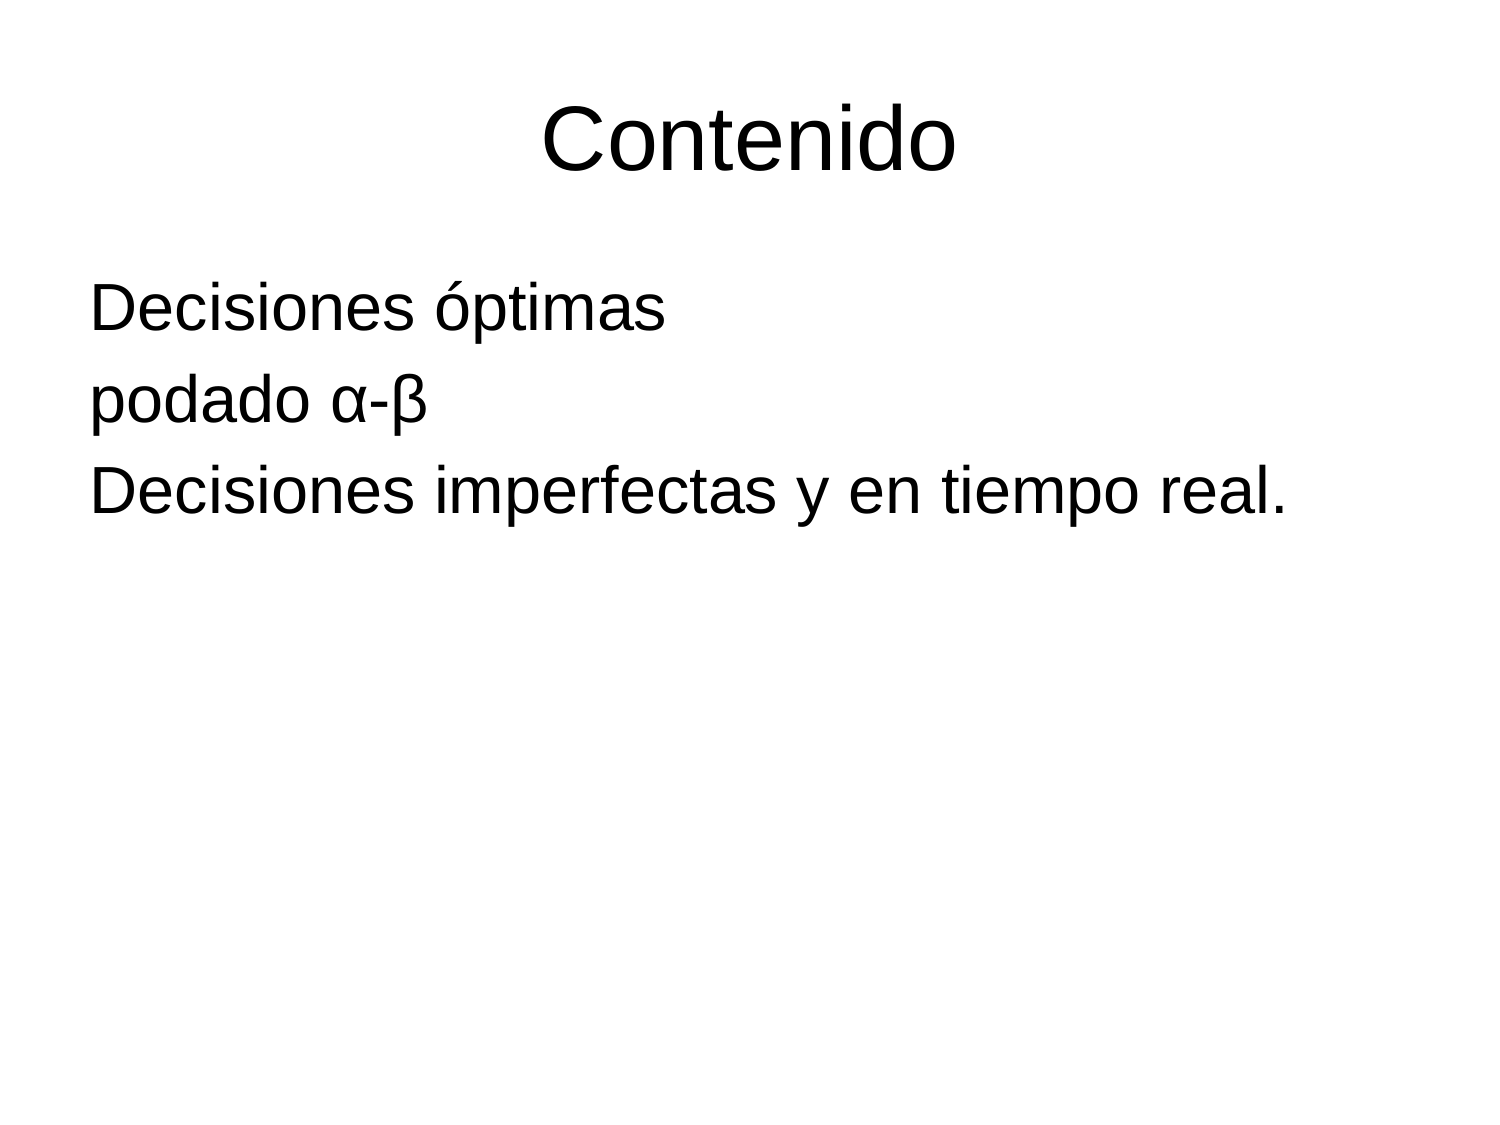

# Contenido
Decisiones óptimas
podado α-β
Decisiones imperfectas y en tiempo real.